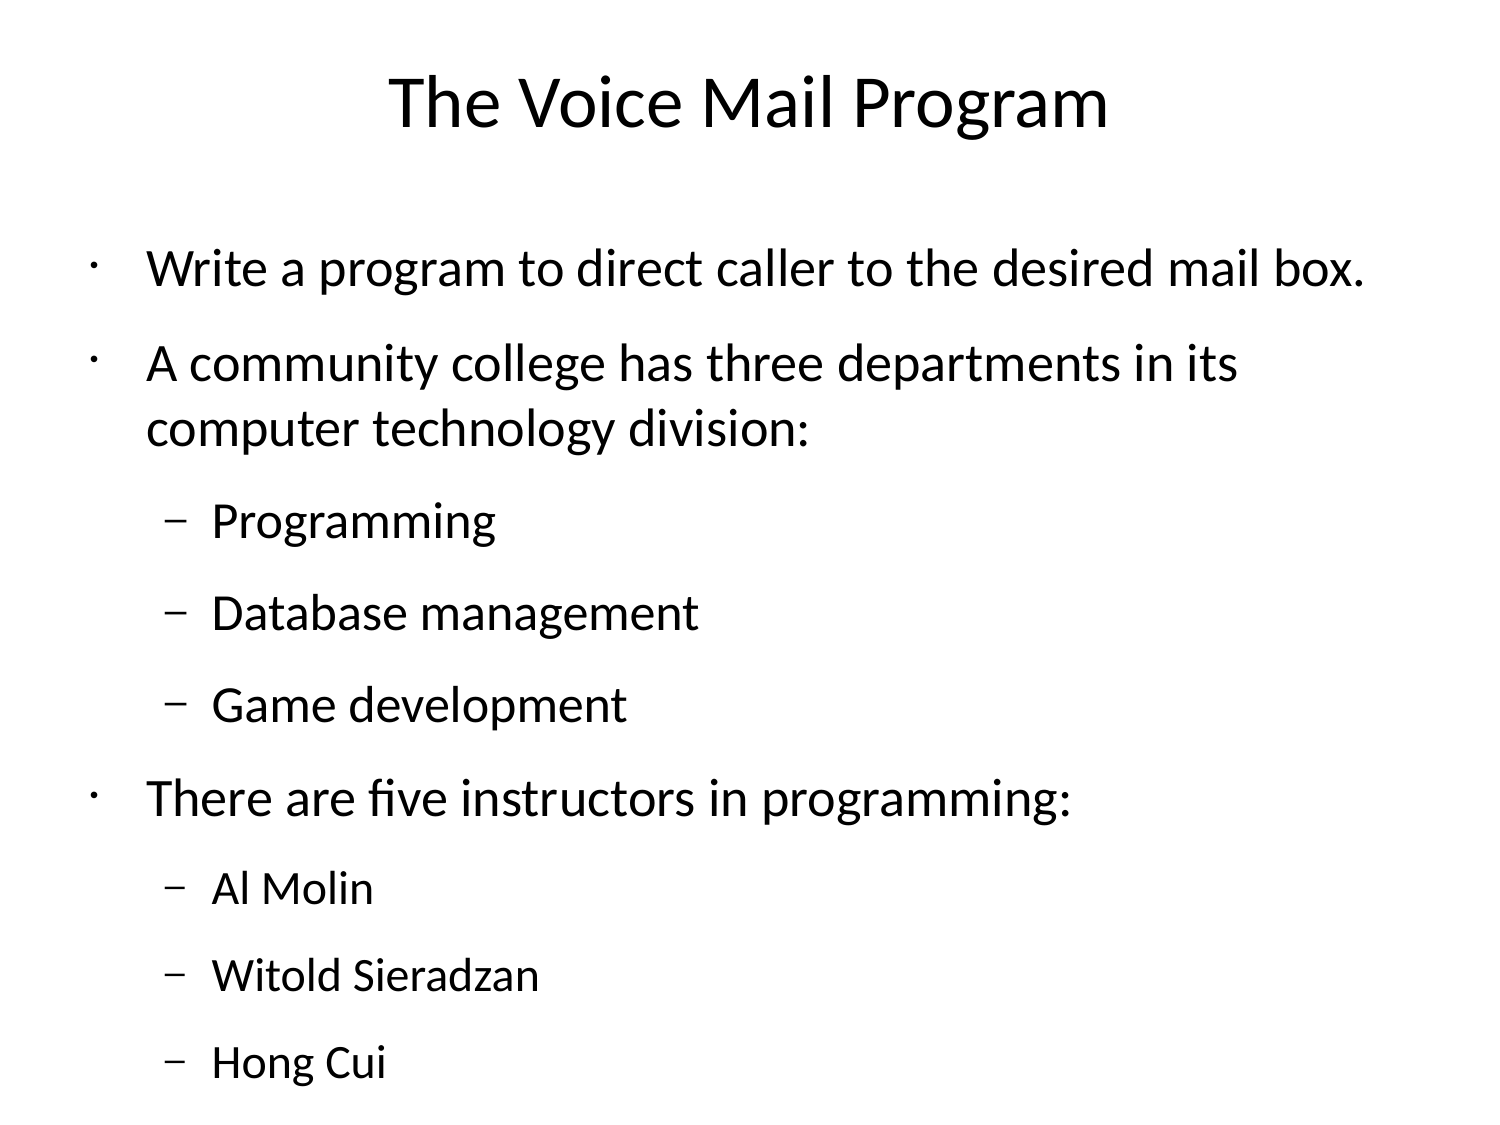

# The Voice Mail Program
Write a program to direct caller to the desired mail box.
A community college has three departments in its computer technology division:
Programming
Database management
Game development
There are five instructors in programming:
Al Molin
Witold Sieradzan
Hong Cui
Mary Orazem
Joe Parks